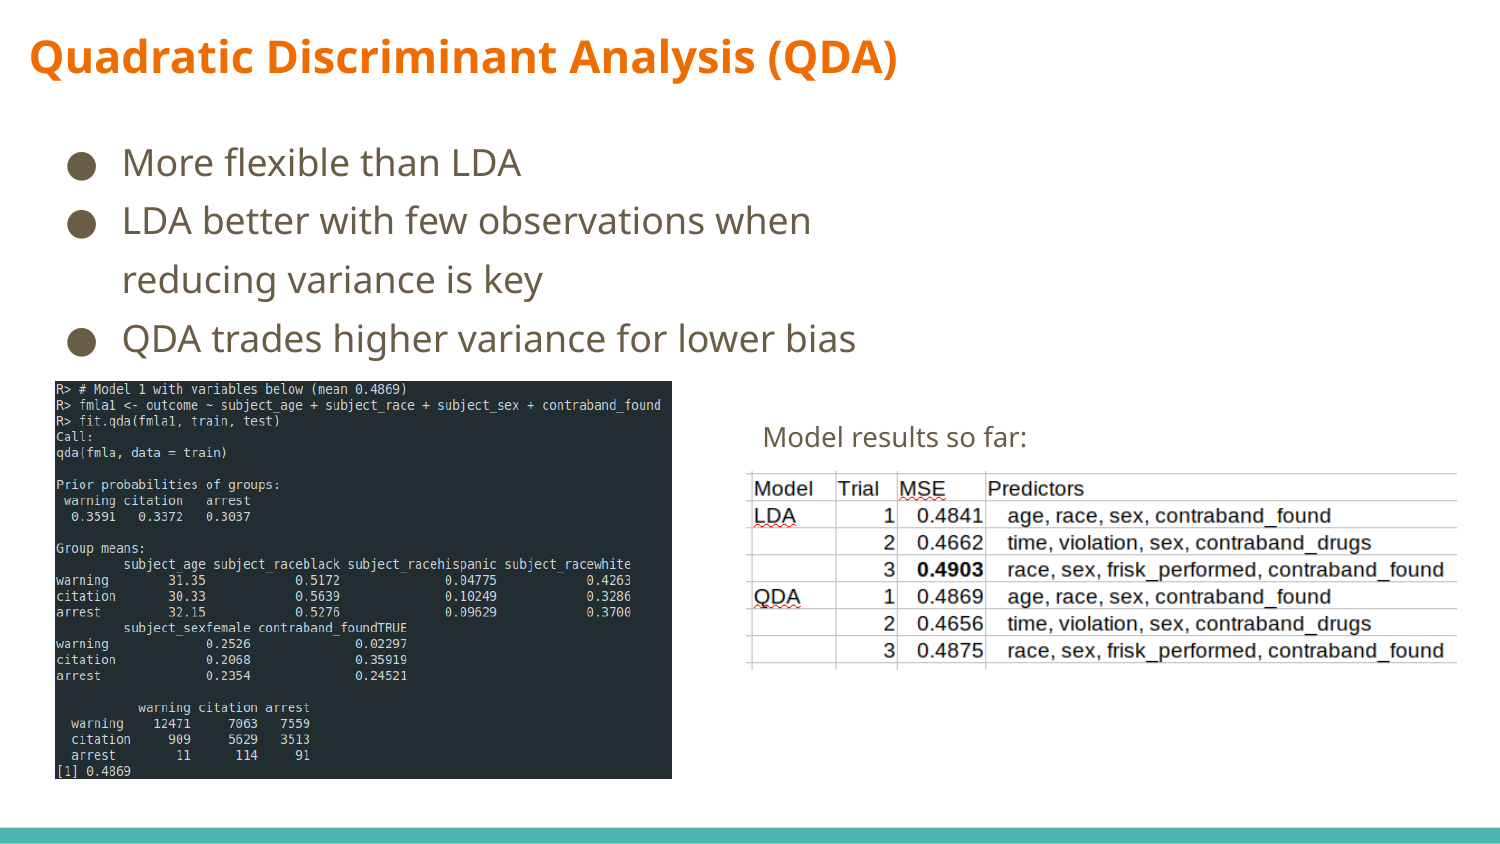

# Quadratic Discriminant Analysis (QDA)
More flexible than LDA
LDA better with few observations when reducing variance is key
QDA trades higher variance for lower bias
Model results so far: